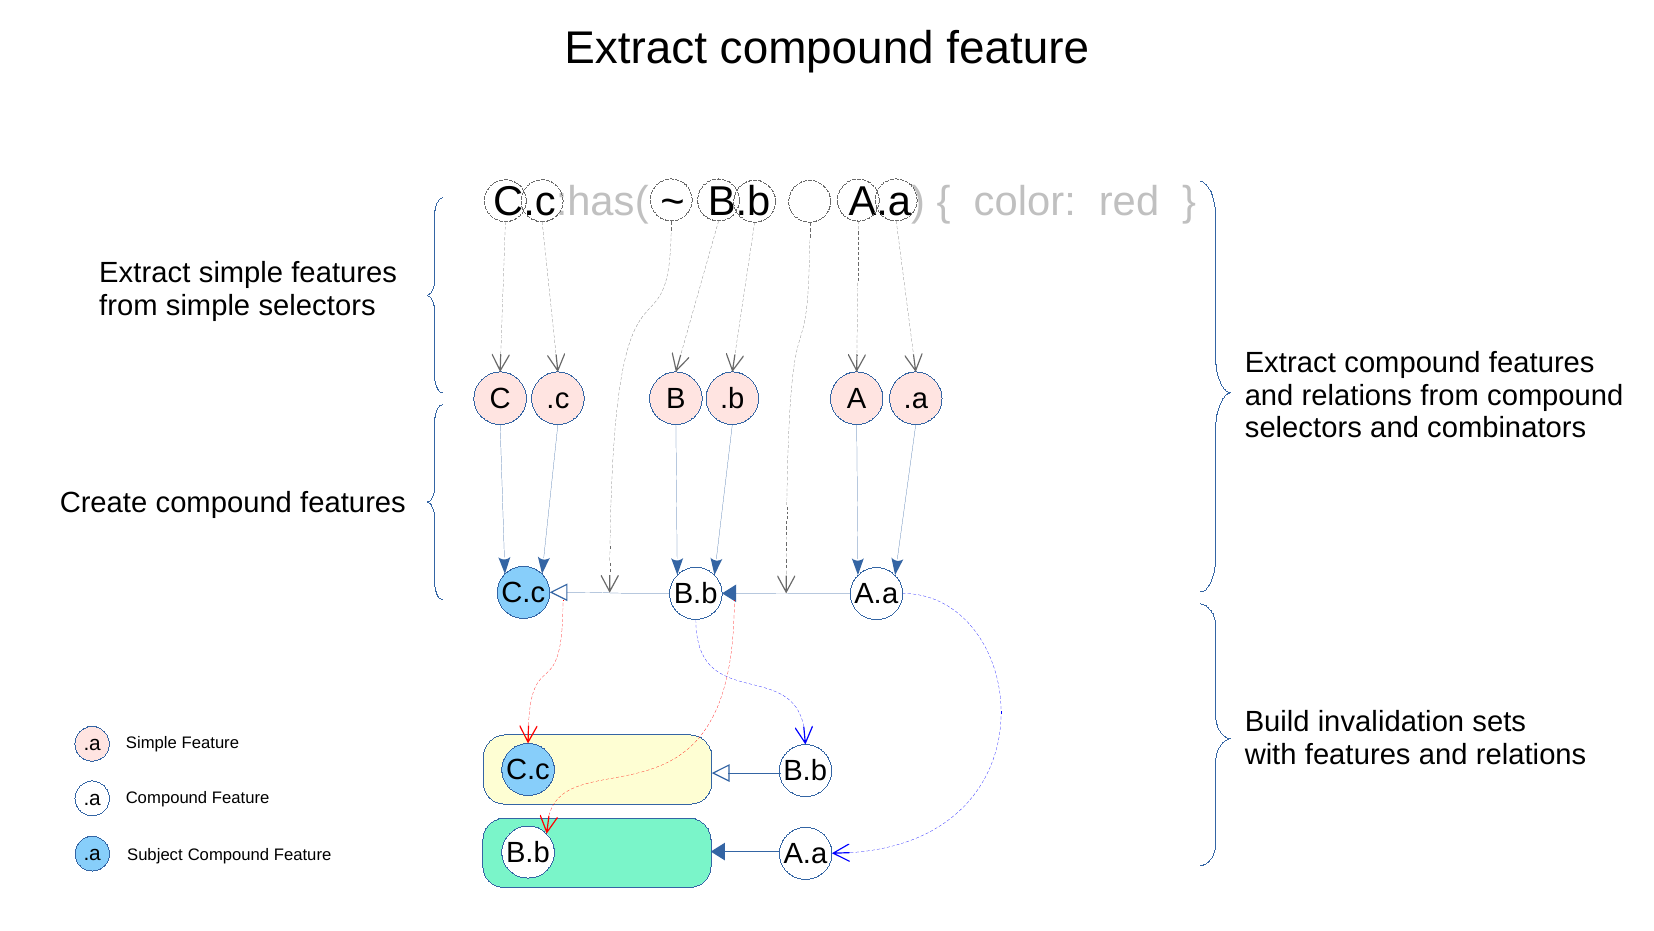

Extract compound feature
C.c:has( ~ B.b A.a) { color: red }
Extract simple features
from simple selectors
Extract compound features and relations from compound selectors and combinators
C
.c
B
.b
A
.a
Create compound features
C.c
B.b
A.a
Build invalidation sets
with features and relations
.a
Simple Feature
C.c
B.b
.a
Compound Feature
B.b
A.a
.a
Subject Compound Feature